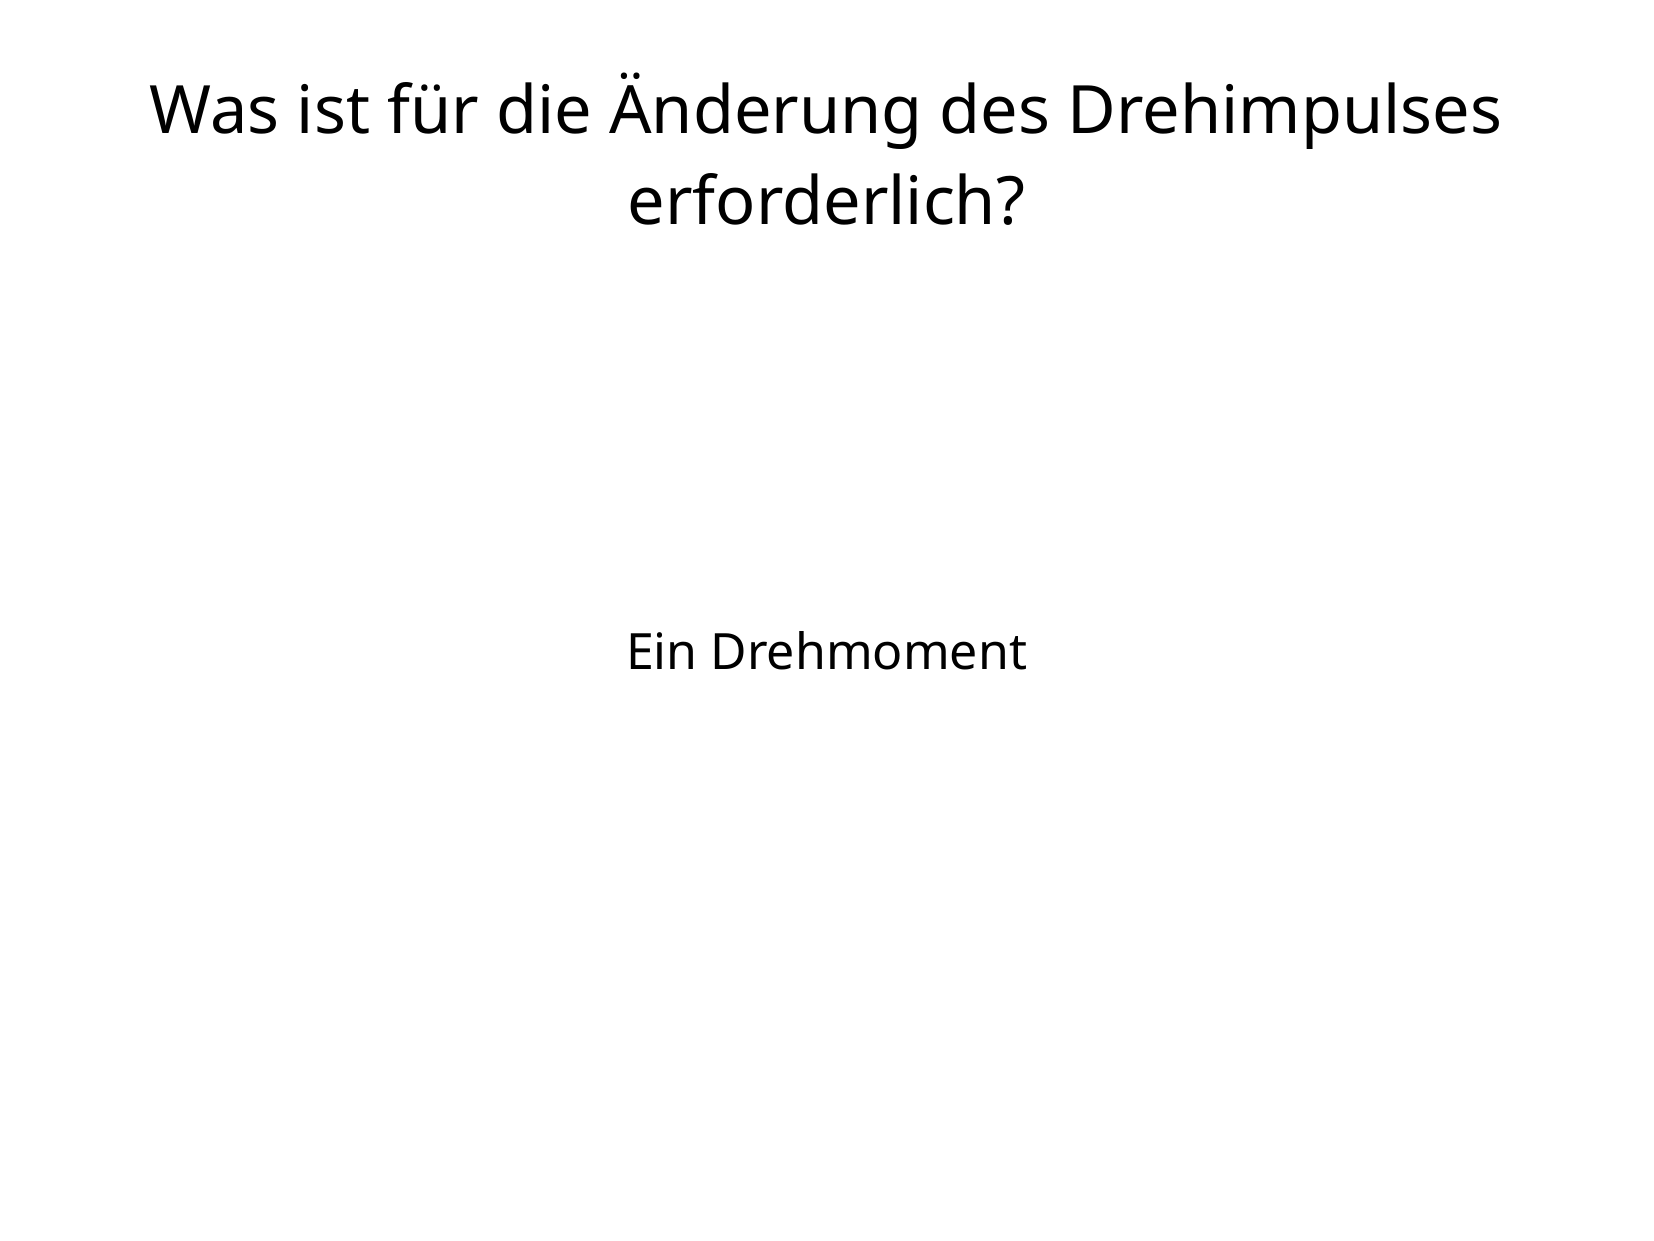

# Was ist für die Änderung des Drehimpulses erforderlich?
Ein Drehmoment